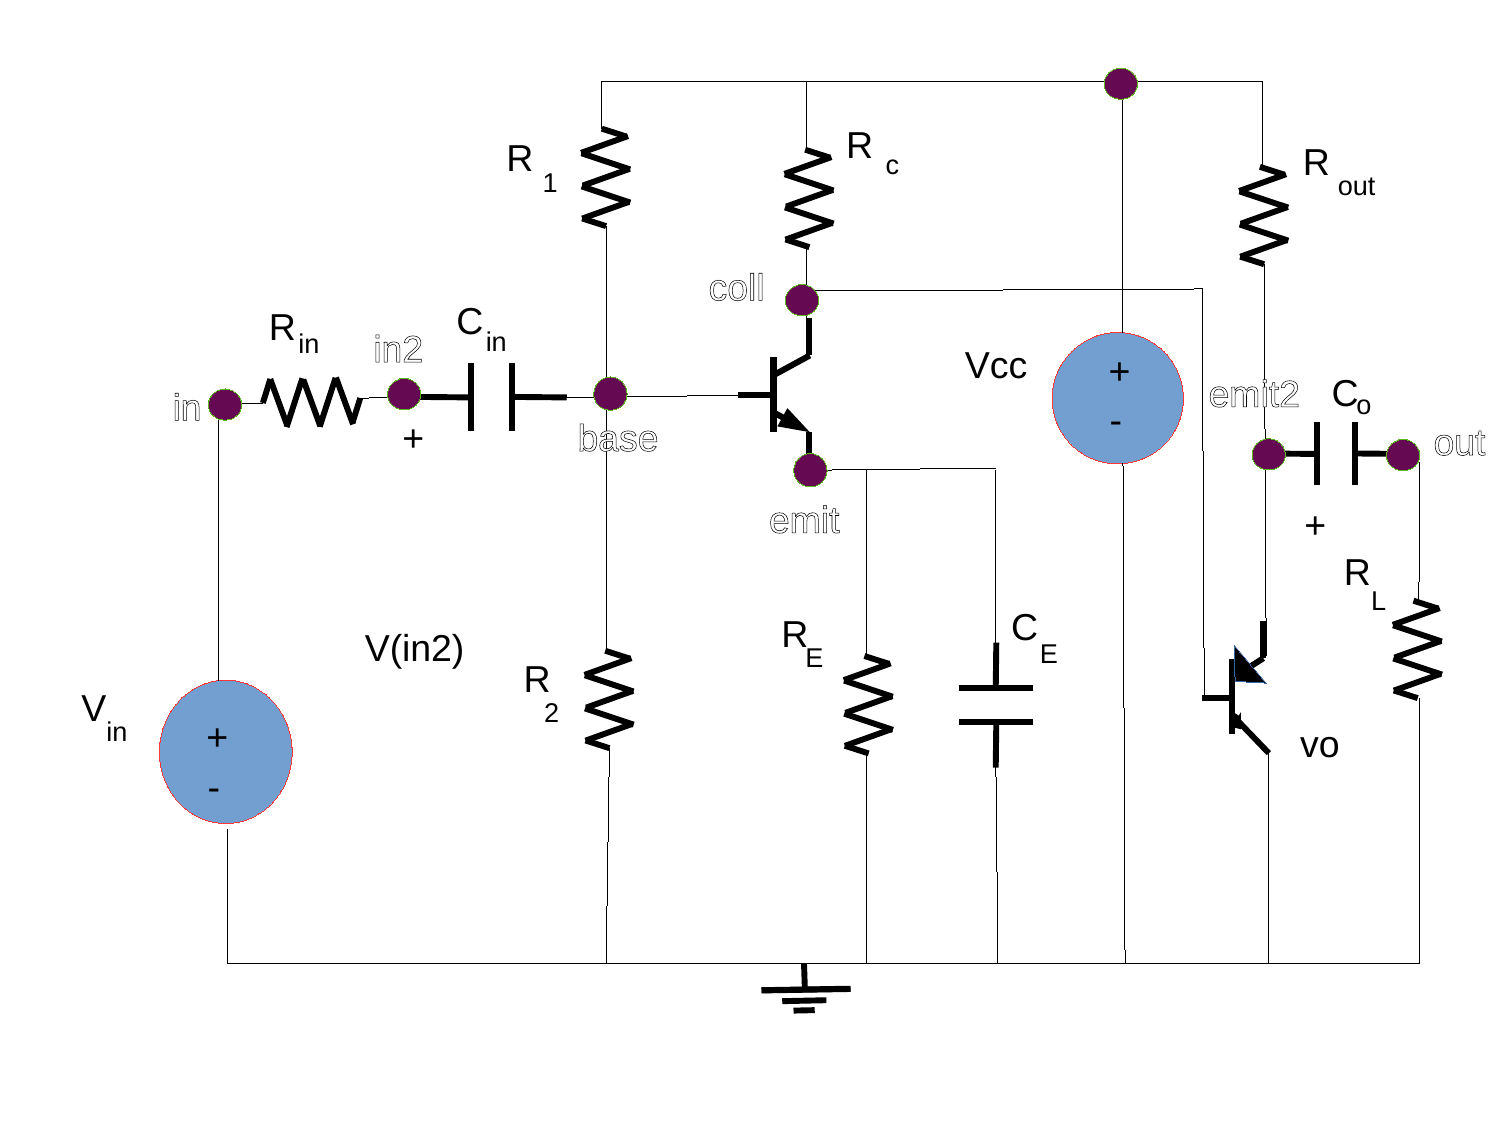

R
R
R
c
1
out
coll
C
R
in
in2
in
Vcc
+
emit2
C
in
o
-
+
base
out
emit
+
R
L
C
R
V(in2)
E
E
R
V
2
in
+
vo
-
bla
1